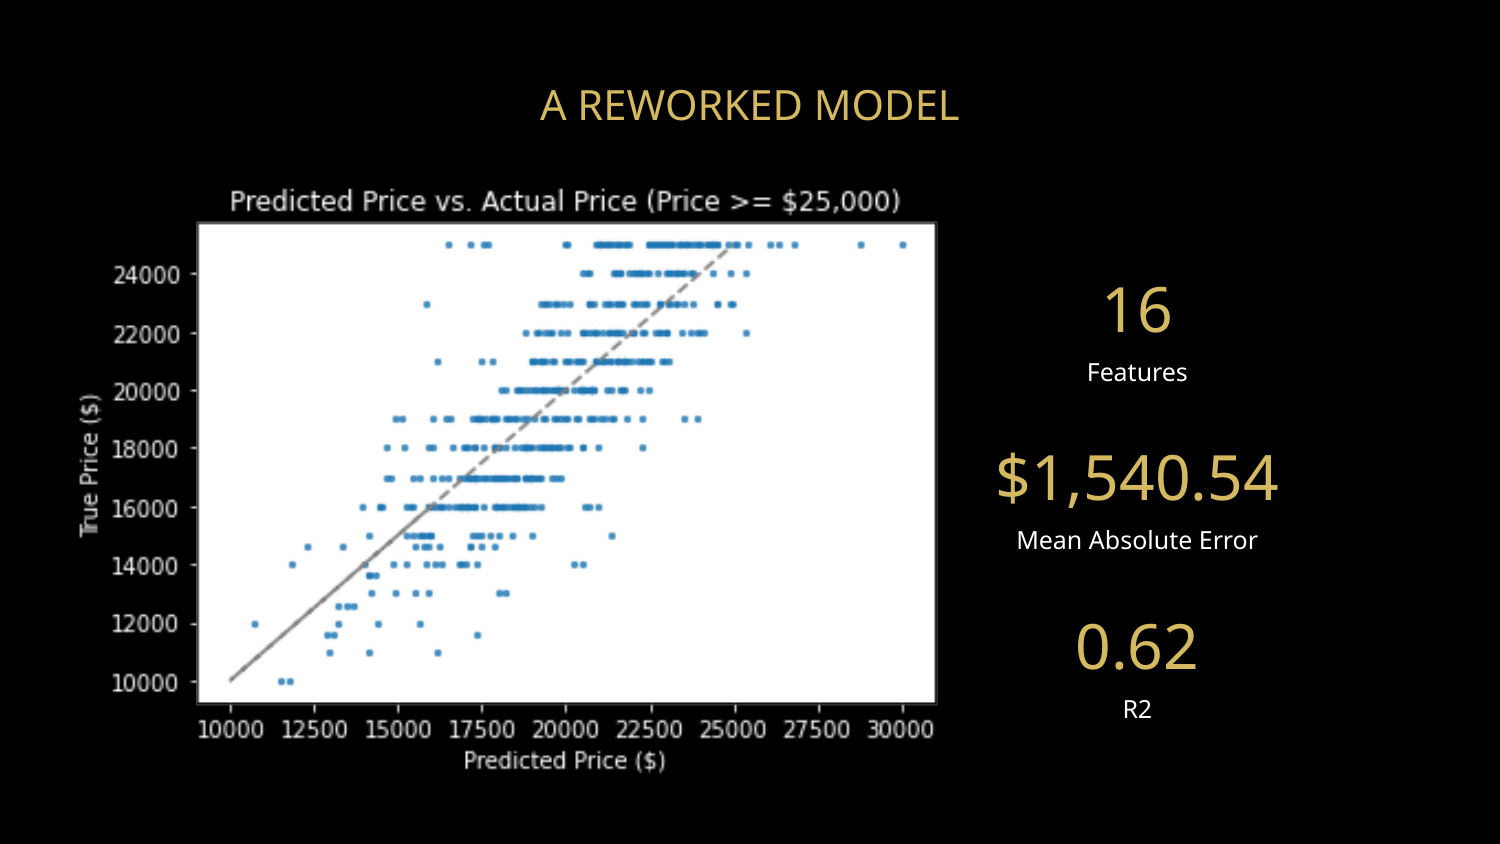

# A REWORKED MODEL
16
Features
$1,540.54
Mean Absolute Error
0.62
R2